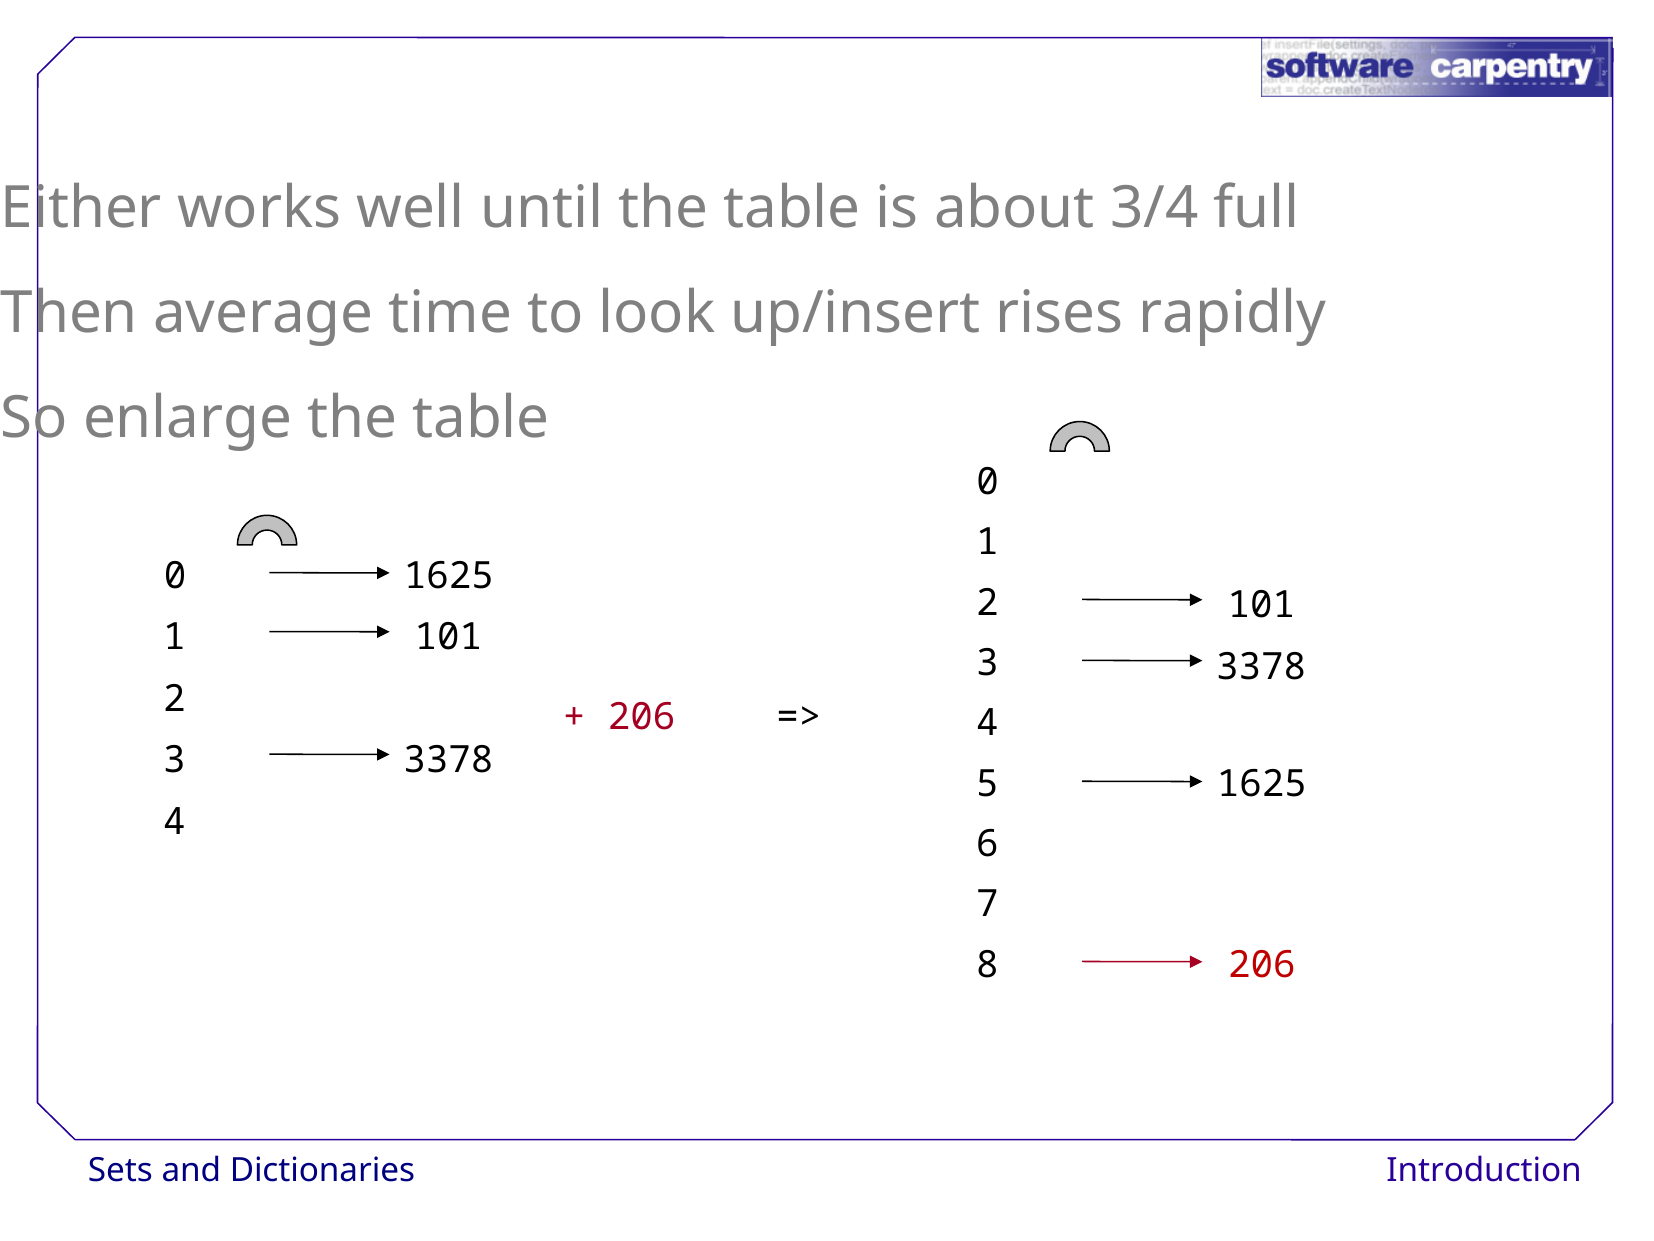

Either works well until the table is about 3/4 full
Then average time to look up/insert rises rapidly
So enlarge the table
0
| |
| --- |
| |
| |
| |
| |
| |
| |
| |
| |
1
0
1625
| |
| --- |
| |
| |
| |
| |
2
101
1
101
3
3378
2
+ 206
=>
4
3
3378
5
1625
4
6
7
8
206